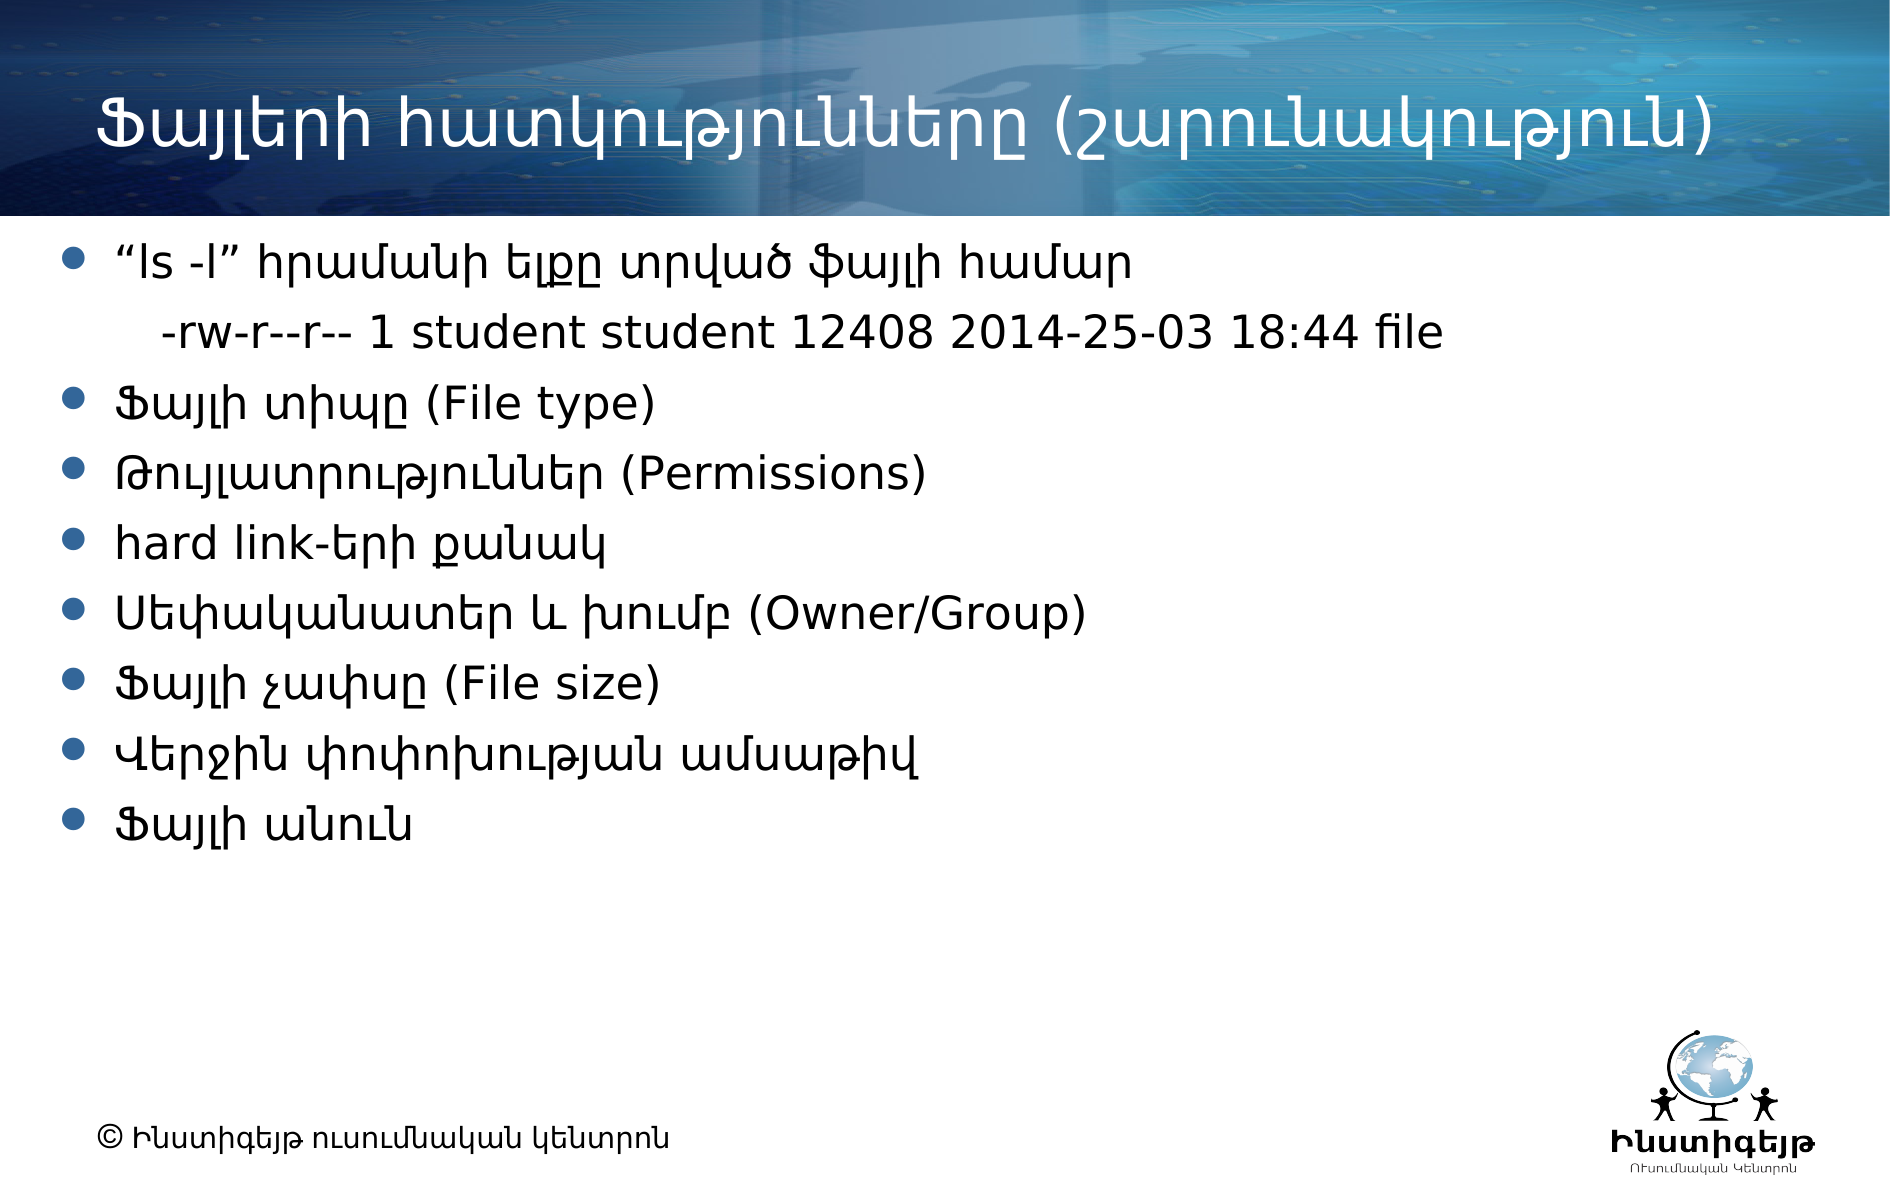

# Ֆայլերի հատկությունները (շարունակություն)
“ls -l” հրամանի ելքը տրված ֆայլի համար
 -rw-r--r-- 1 student student 12408 2014-25-03 18:44 file
Ֆայլի տիպը (File type)
Թույլատրություններ (Permissions)
hard link-երի քանակ
Սեփականատեր և խումբ (Owner/Group)
Ֆայլի չափսը (File size)
Վերջին փոփոխության ամսաթիվ
Ֆայլի անուն